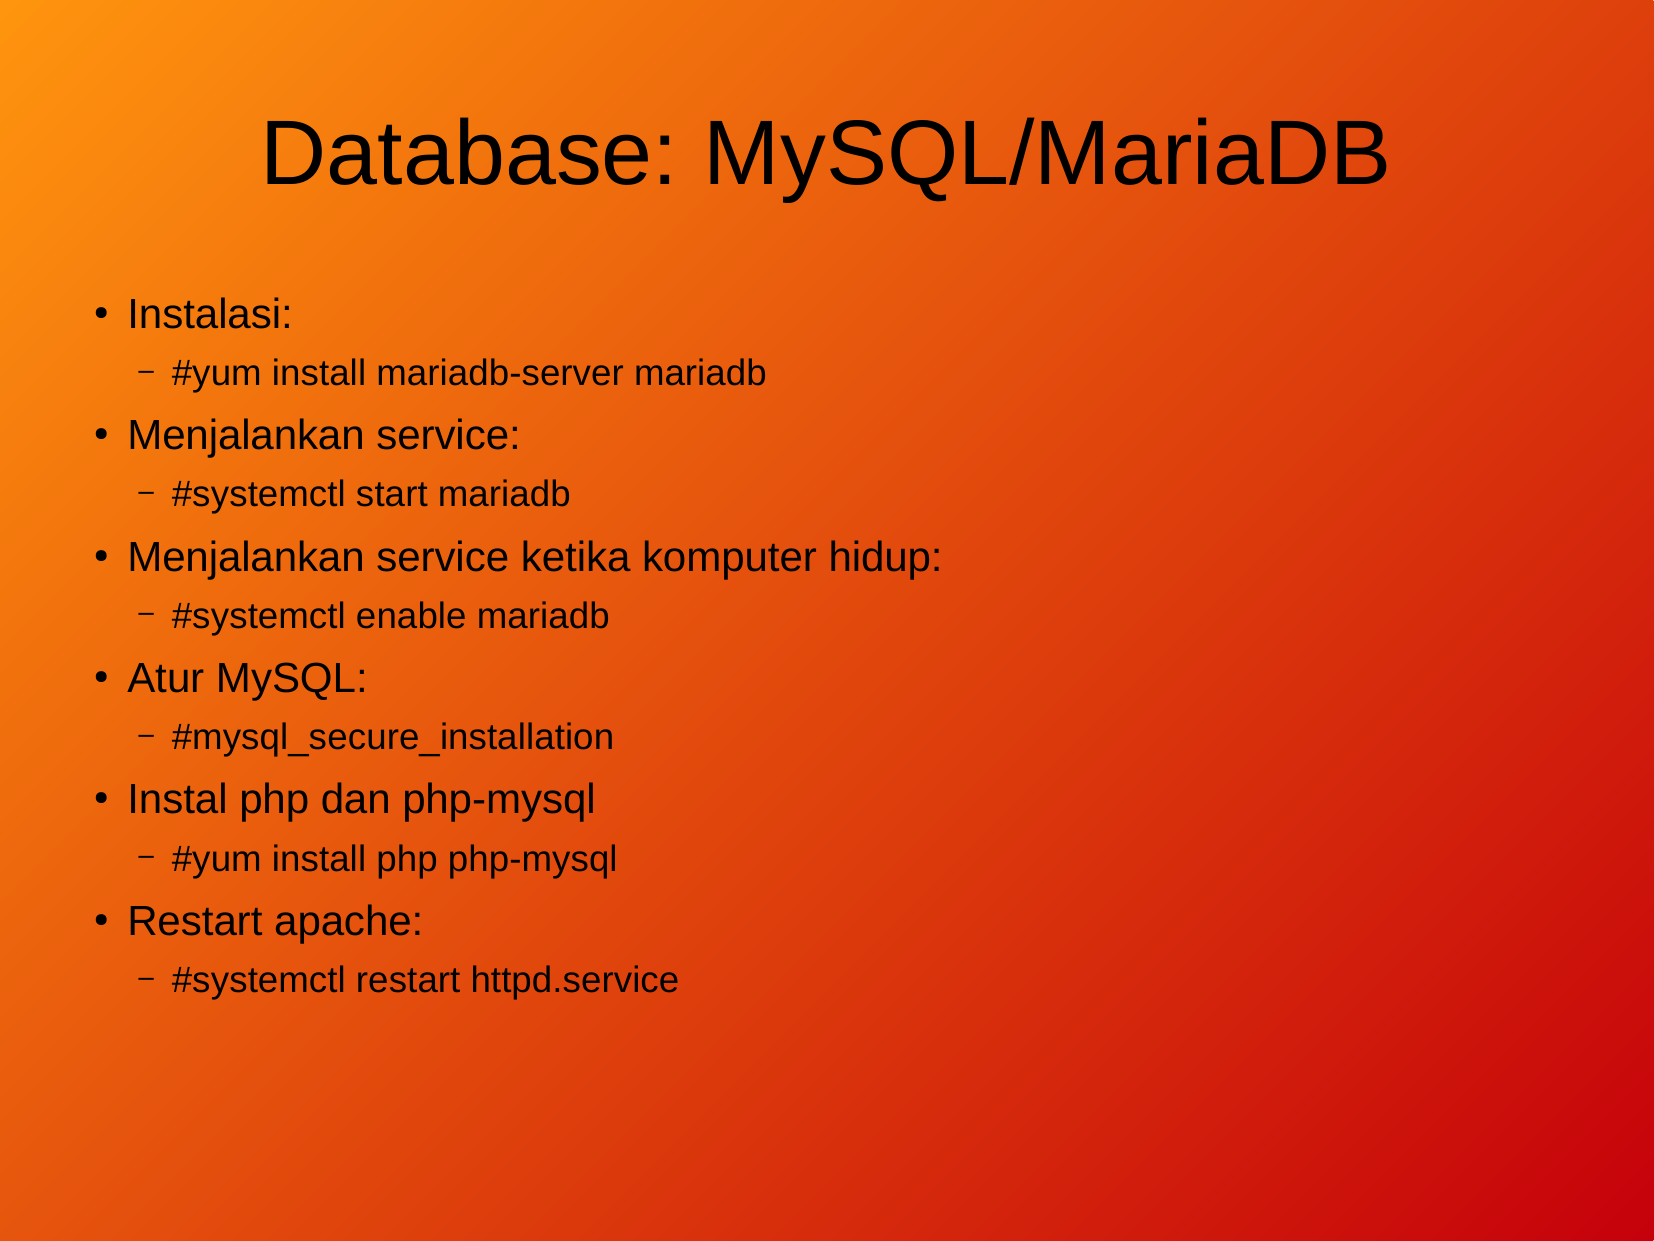

# Database: MySQL/MariaDB
Instalasi:
#yum install mariadb-server mariadb
Menjalankan service:
#systemctl start mariadb
Menjalankan service ketika komputer hidup:
#systemctl enable mariadb
Atur MySQL:
#mysql_secure_installation
Instal php dan php-mysql
#yum install php php-mysql
Restart apache:
#systemctl restart httpd.service